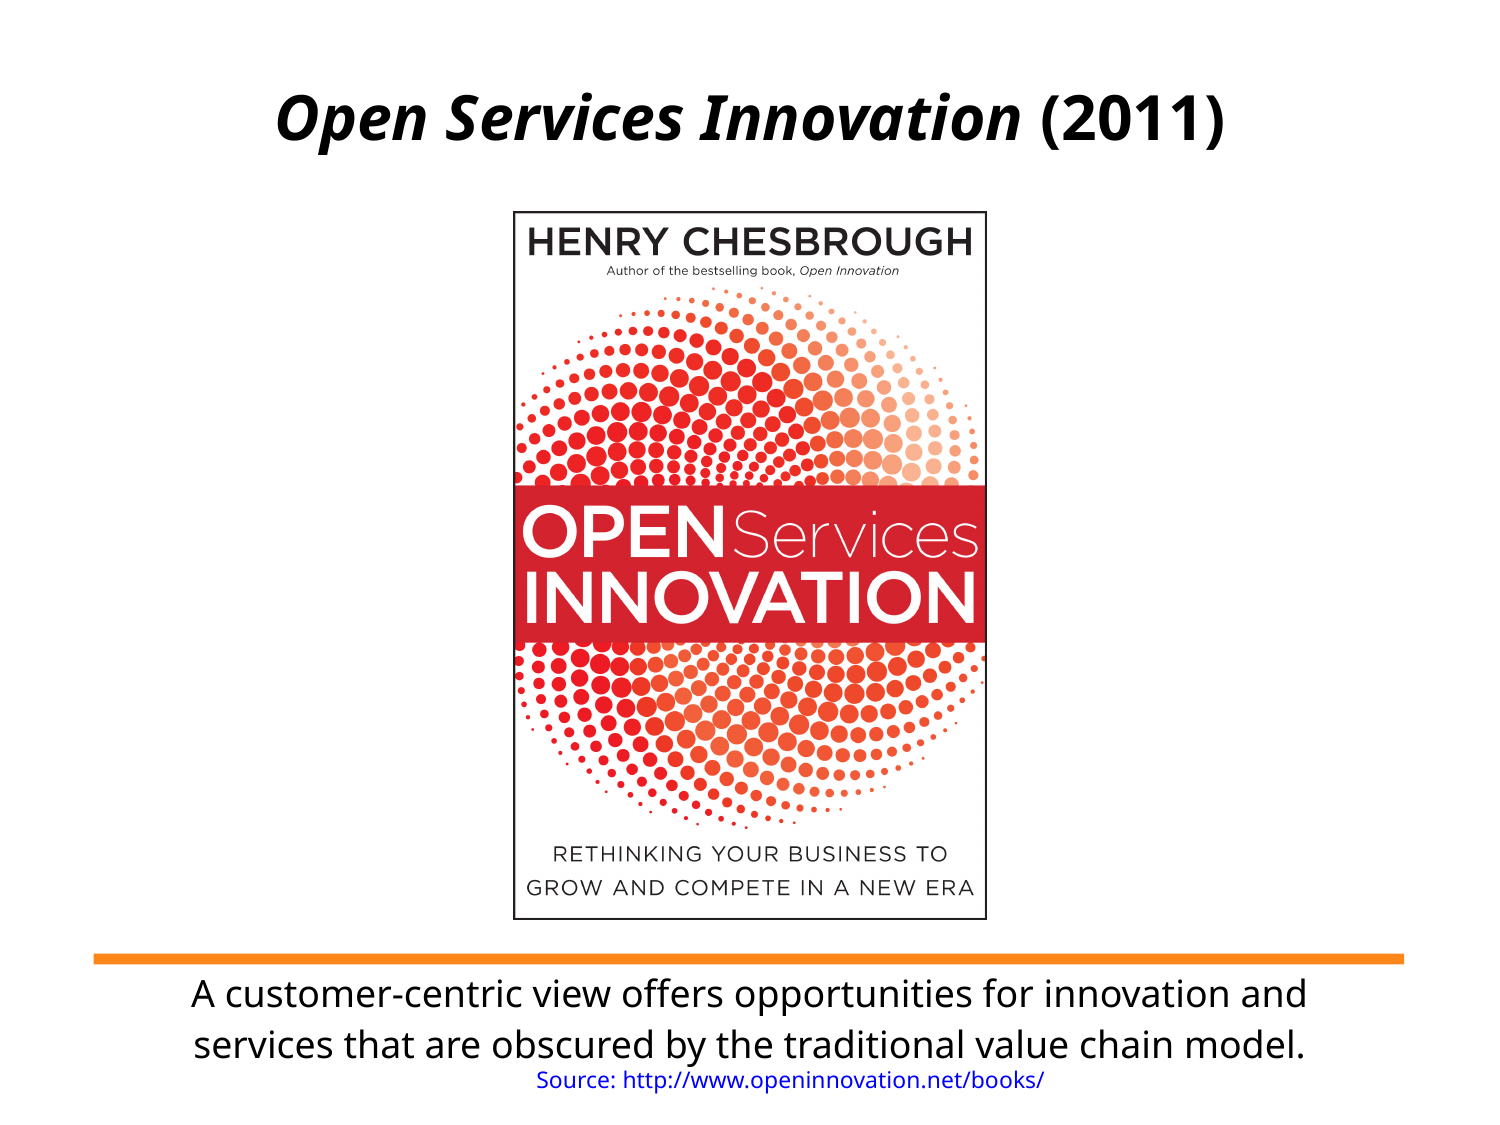

# Open Services Innovation (2011)
A customer-centric view offers opportunities for innovation and services that are obscured by the traditional value chain model.
Source: http://www.openinnovation.net/books/